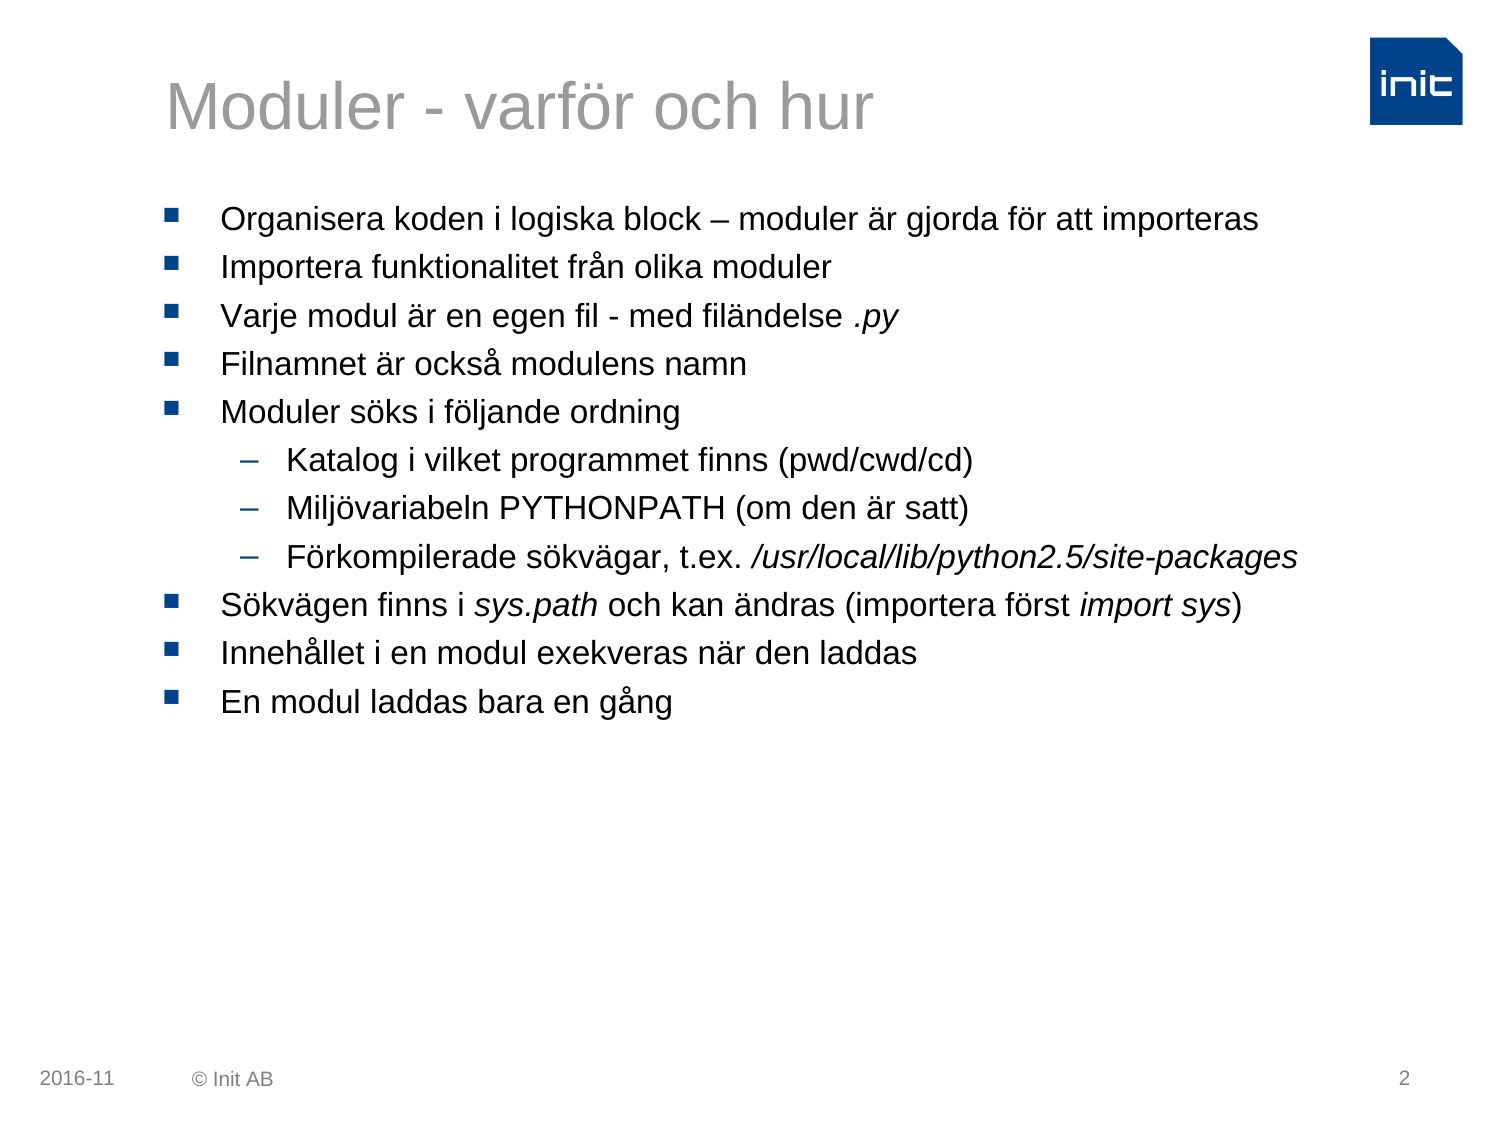

Moduler - varför och hur
Organisera koden i logiska block – moduler är gjorda för att importeras
Importera funktionalitet från olika moduler
Varje modul är en egen fil - med filändelse .py
Filnamnet är också modulens namn
Moduler söks i följande ordning
Katalog i vilket programmet finns (pwd/cwd/cd)
Miljövariabeln PYTHONPATH (om den är satt)
Förkompilerade sökvägar, t.ex. /usr/local/lib/python2.5/site-packages
Sökvägen finns i sys.path och kan ändras (importera först import sys)
Innehållet i en modul exekveras när den laddas
En modul laddas bara en gång
2016-11
© Init AB